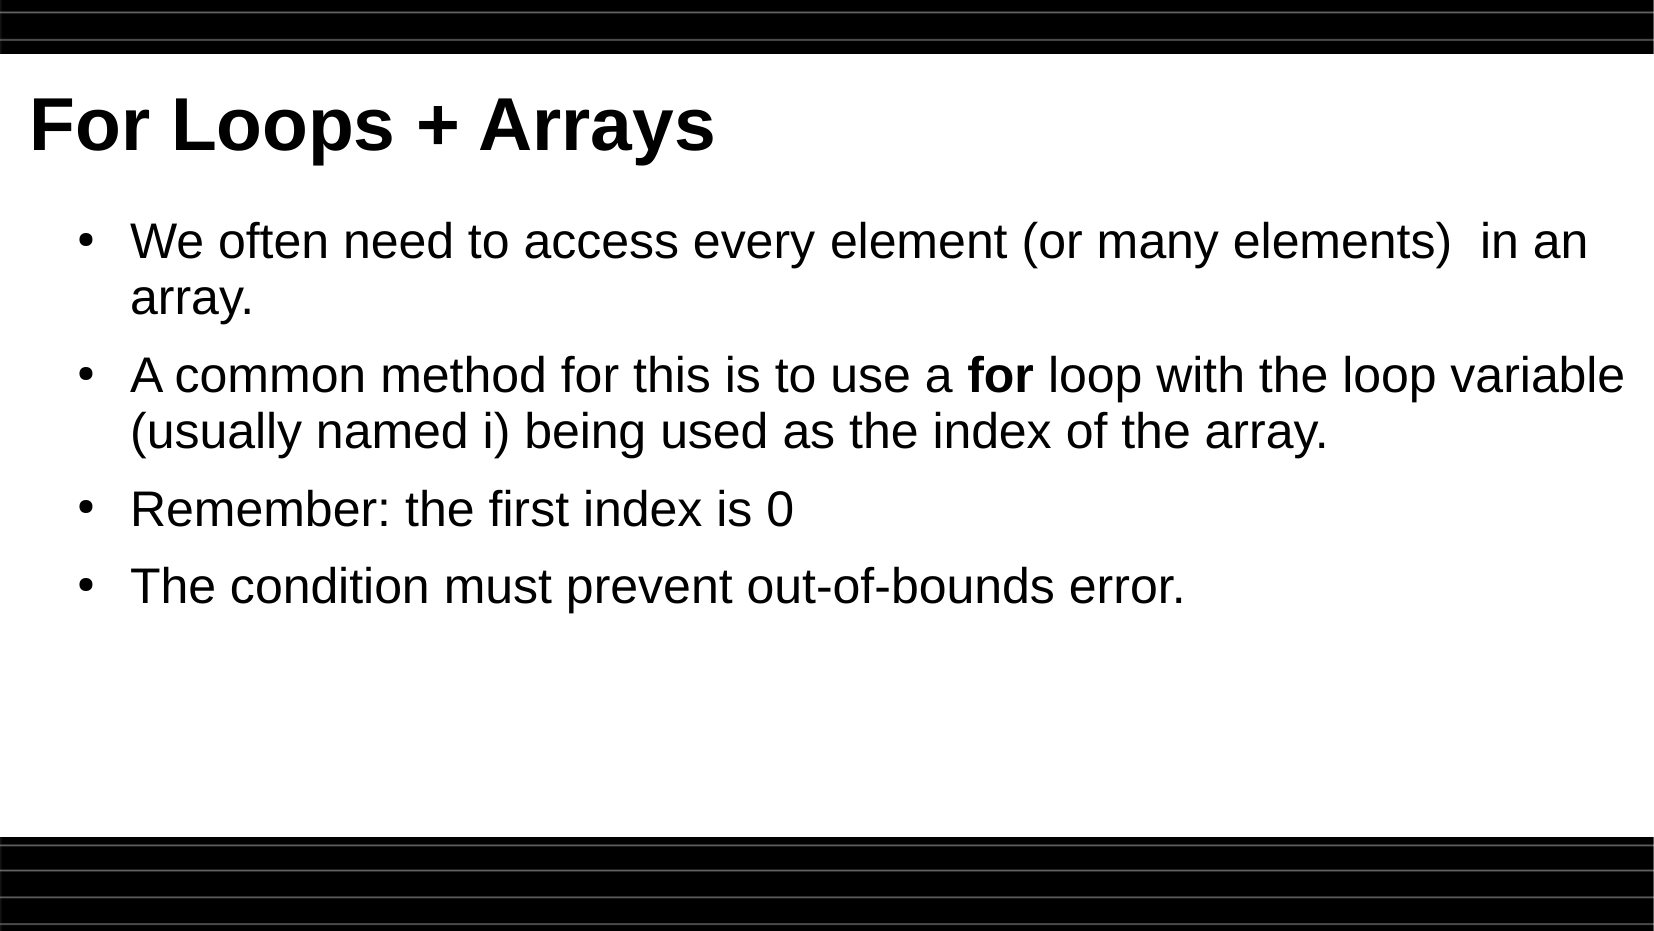

For Loops + Arrays
# We often need to access every element (or many elements) in an array.
A common method for this is to use a for loop with the loop variable (usually named i) being used as the index of the array.
Remember: the first index is 0
The condition must prevent out-of-bounds error.